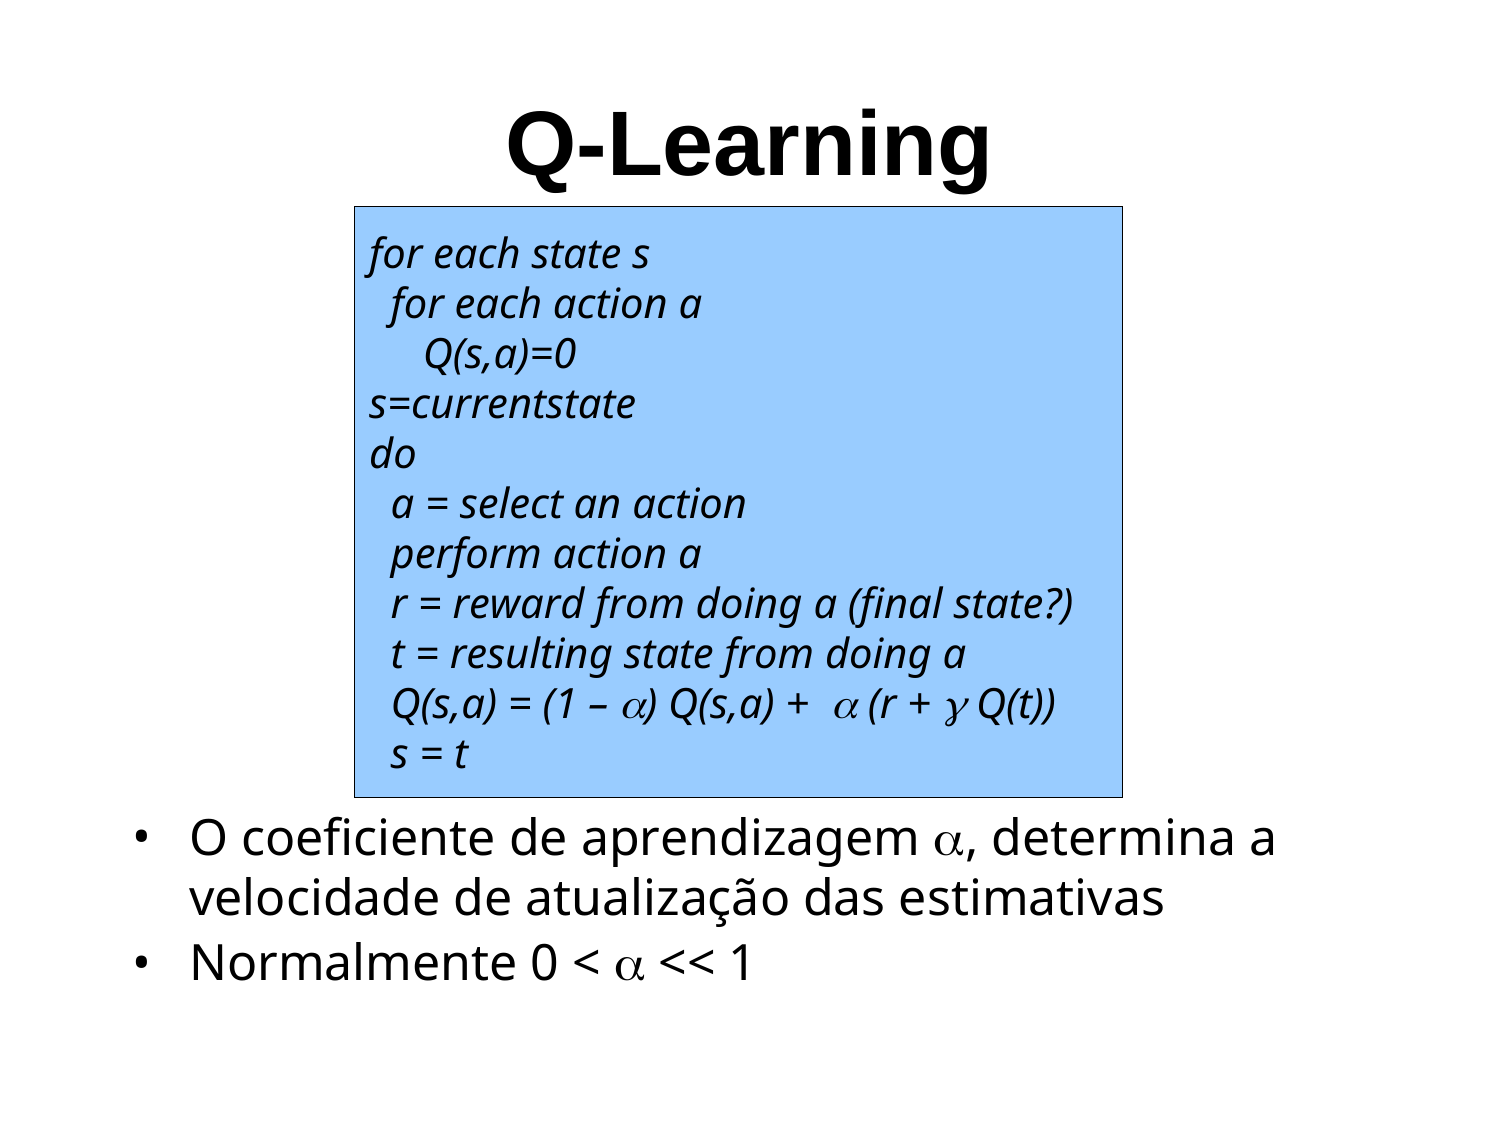

# Q-Learning
for each state s
 for each action a
 Q(s,a)=0
s=currentstate
do
 a = select an action
 perform action a
 r = reward from doing a (final state?)
 t = resulting state from doing a
 Q(s,a) = (1 – ) Q(s,a) +  (r +  Q(t))
 s = t
O coeficiente de aprendizagem , determina a velocidade de atualização das estimativas
Normalmente 0 <  << 1